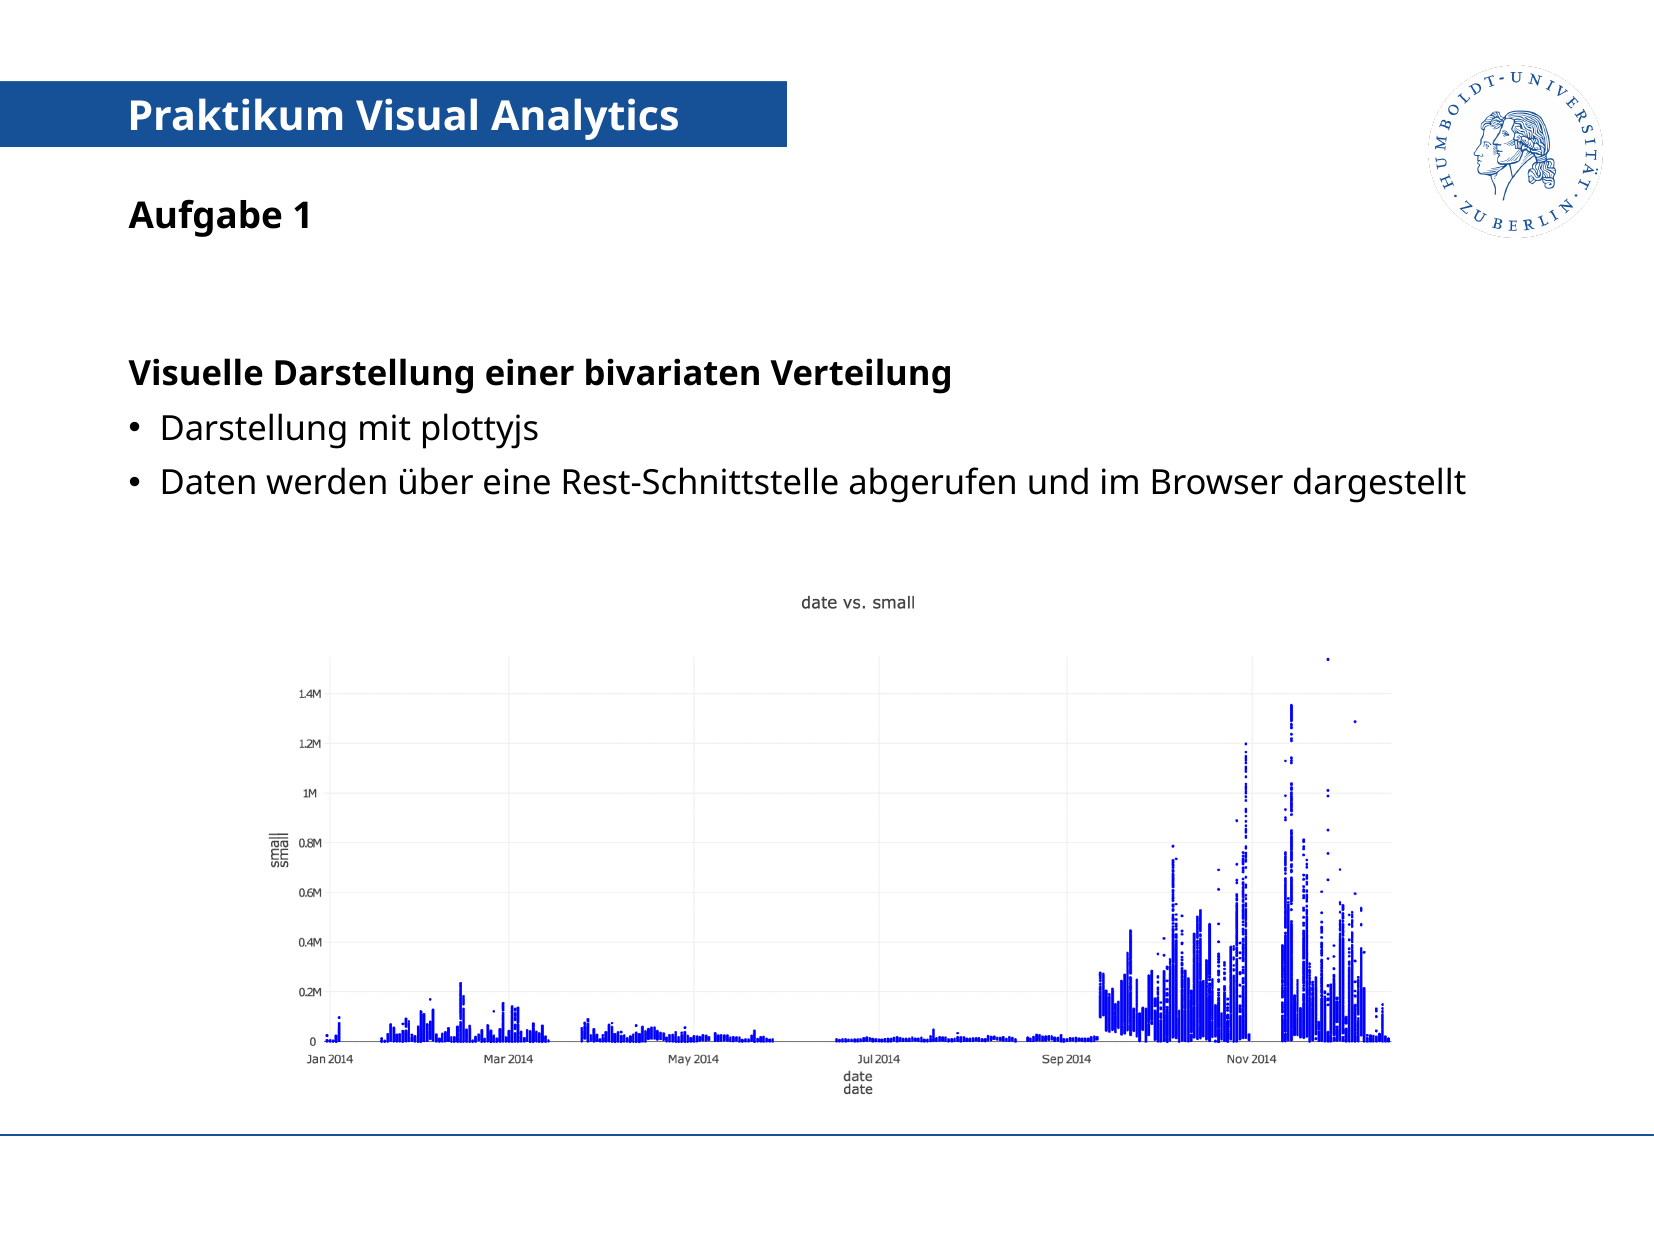

# Aufgabe 1
Visuelle Darstellung einer bivariaten Verteilung
Darstellung mit plottyjs
Daten werden über eine Rest-Schnittstelle abgerufen und im Browser dargestellt